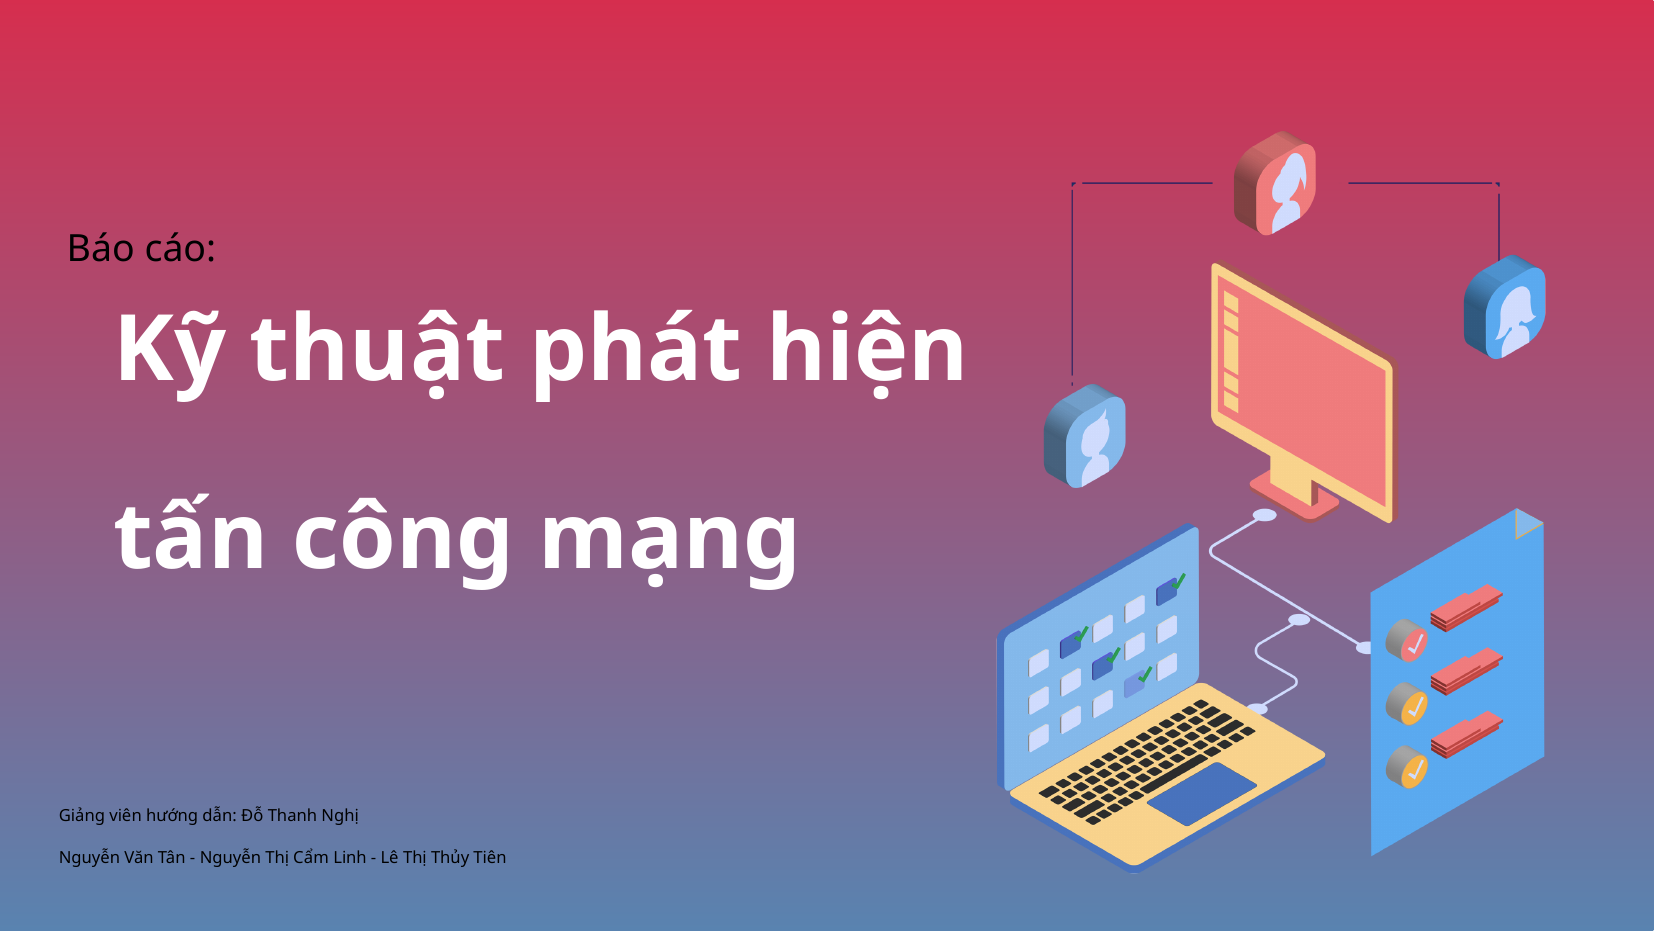

Báo cáo:
# Kỹ thuật phát hiện tấn công mạng
Giảng viên hướng dẫn: Đỗ Thanh Nghị
Nguyễn Văn Tân - Nguyễn Thị Cẩm Linh - Lê Thị Thủy Tiên